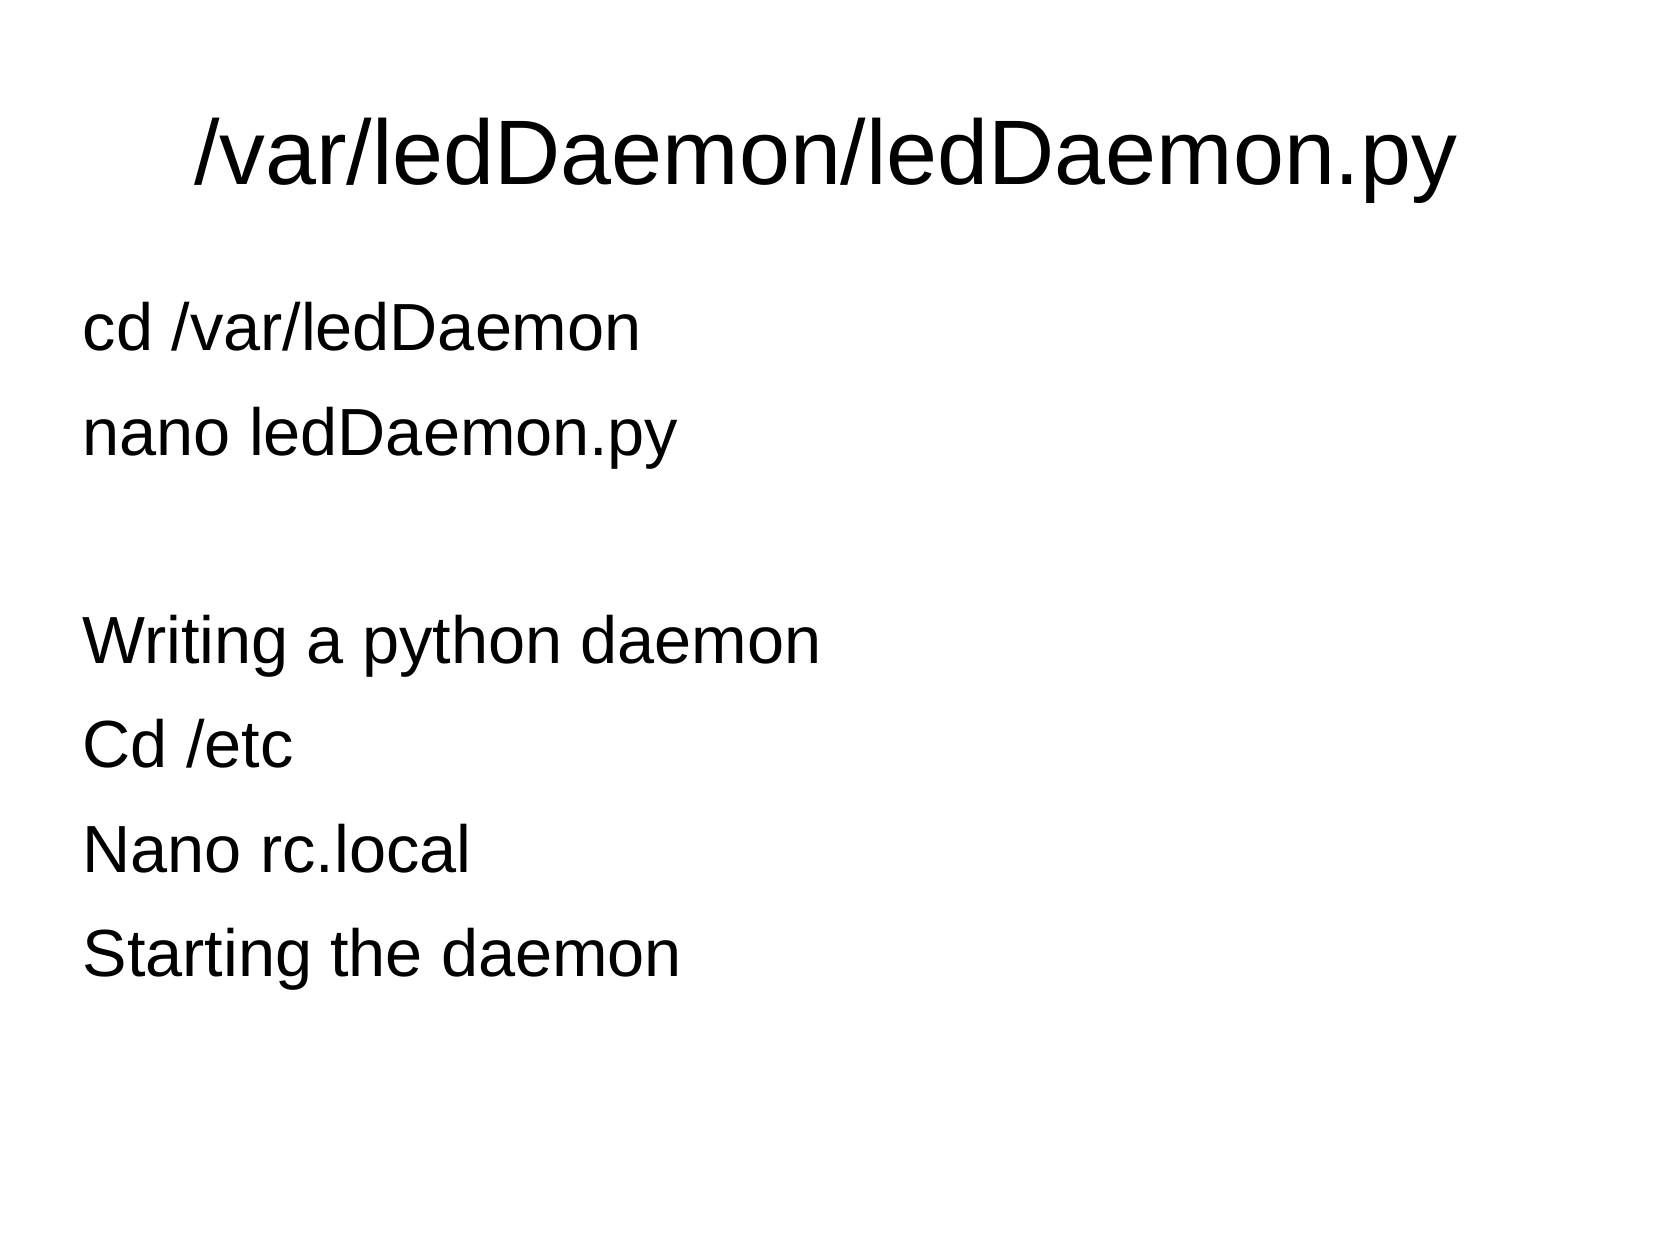

# /var/ledDaemon/ledDaemon.py
cd /var/ledDaemon
nano ledDaemon.py
Writing a python daemon
Cd /etc
Nano rc.local
Starting the daemon